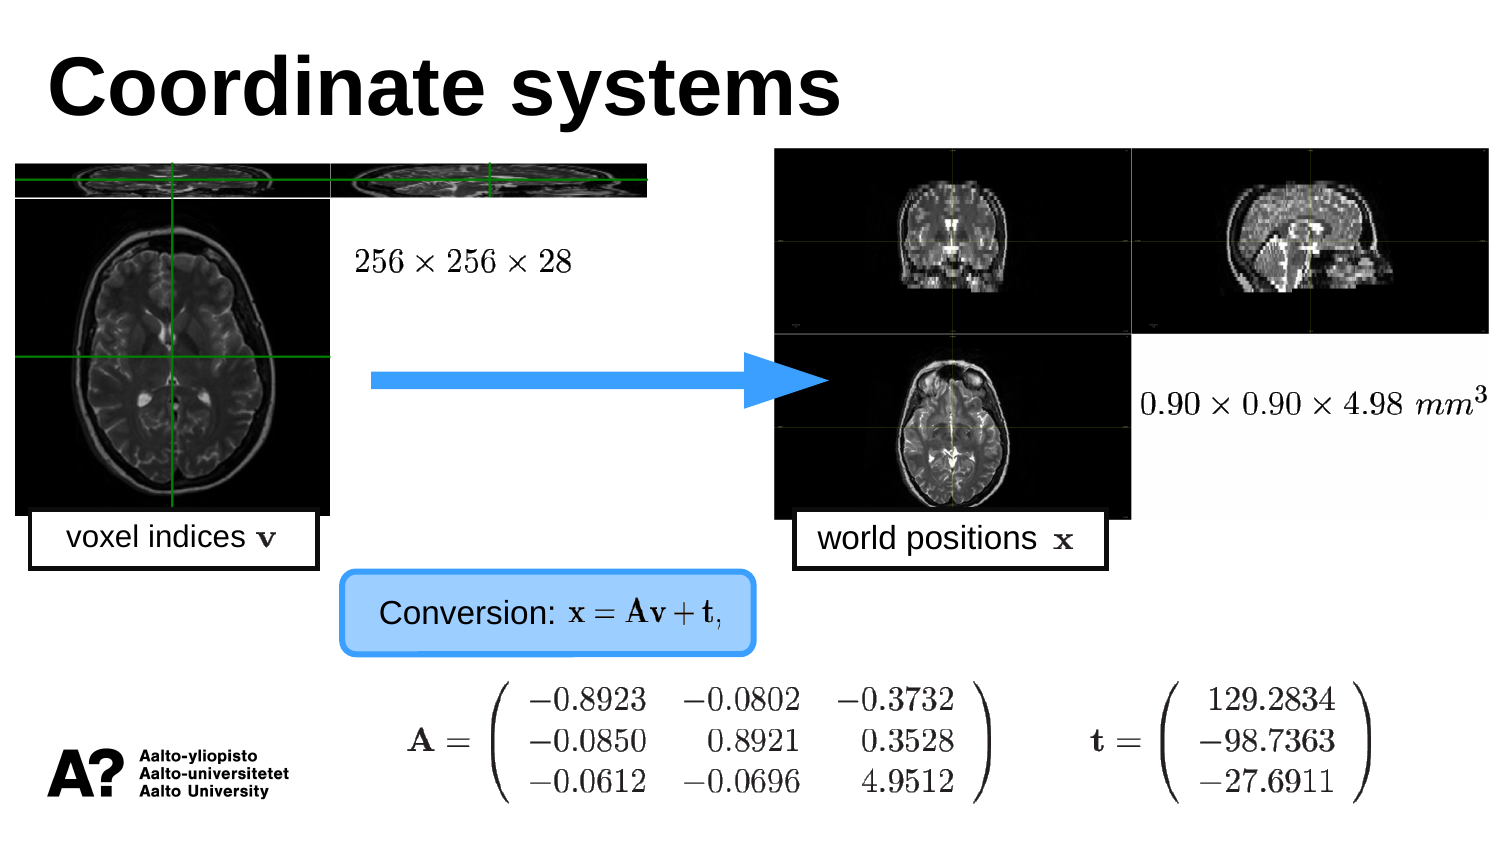

# Coordinate systems
voxel indices
world positions
 Conversion: